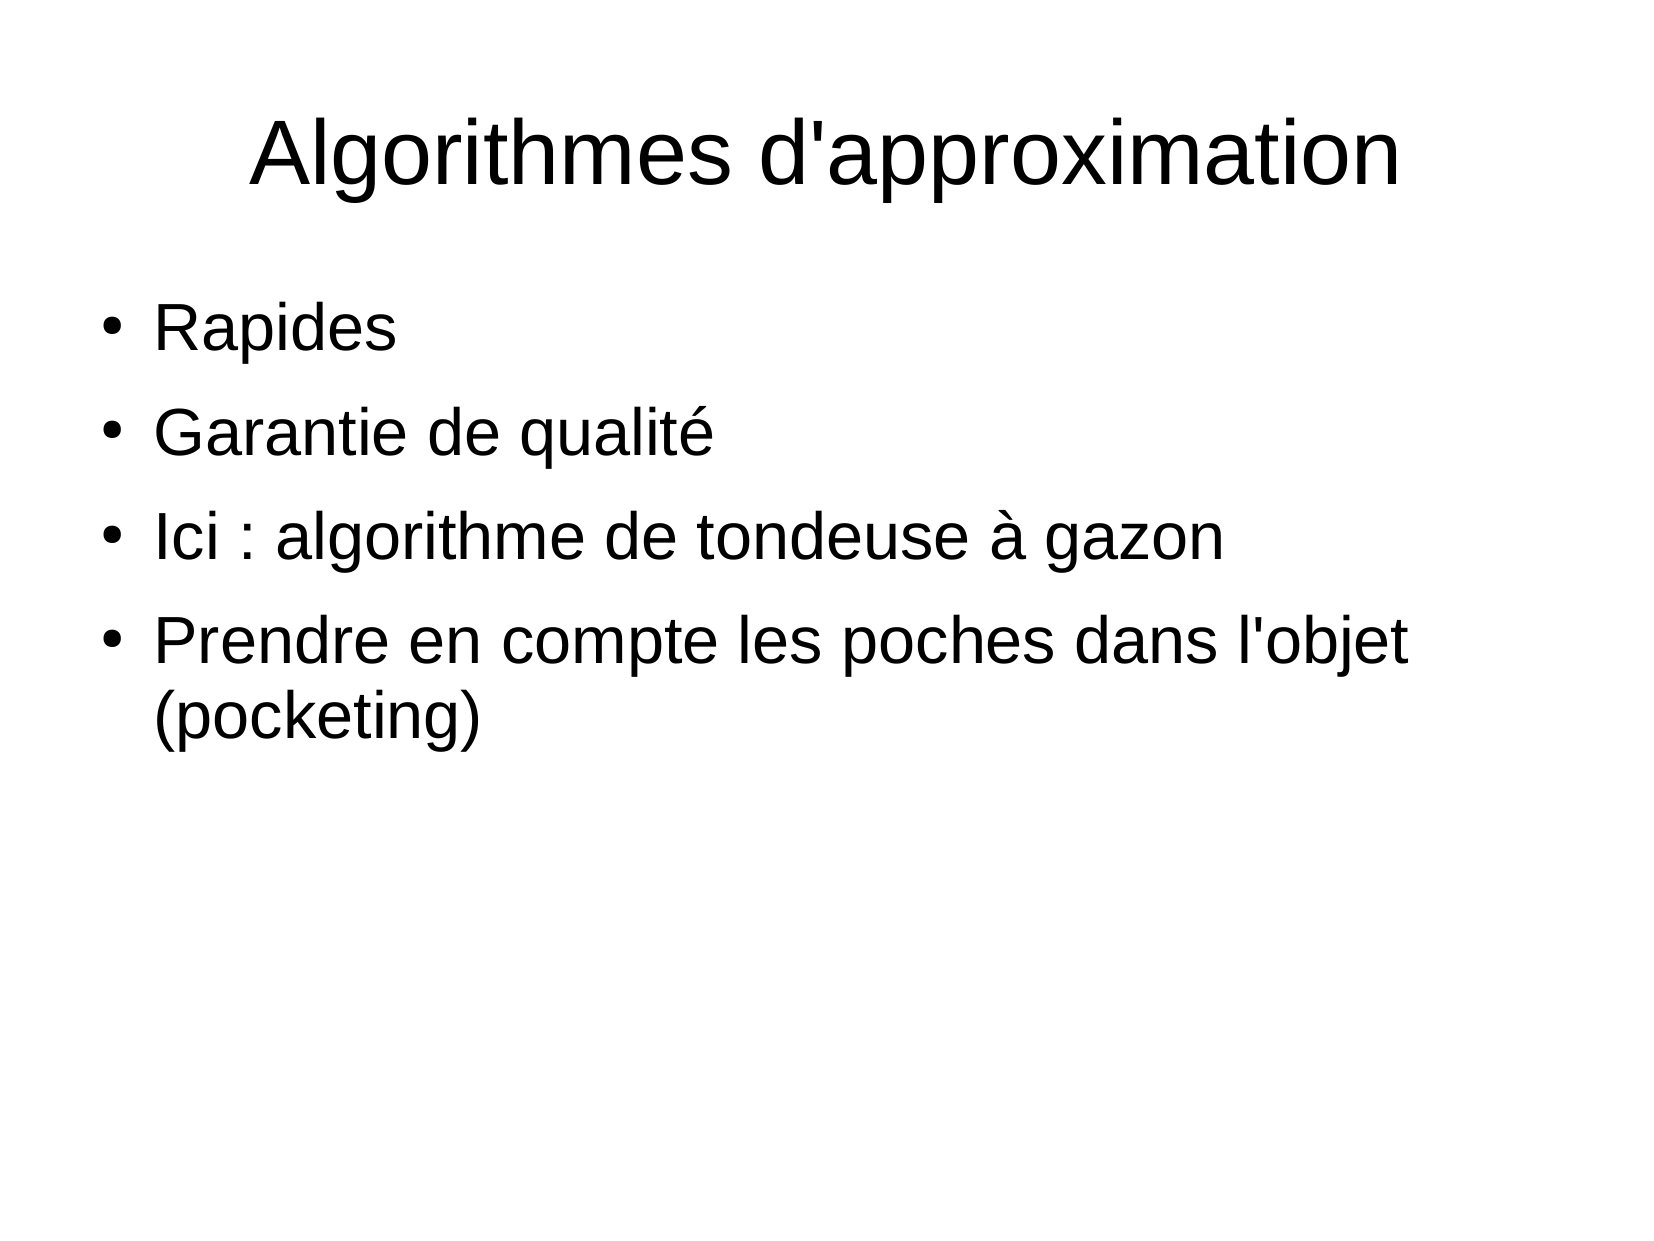

# Algorithmes d'approximation
Rapides
Garantie de qualité
Ici : algorithme de tondeuse à gazon
Prendre en compte les poches dans l'objet (pocketing)